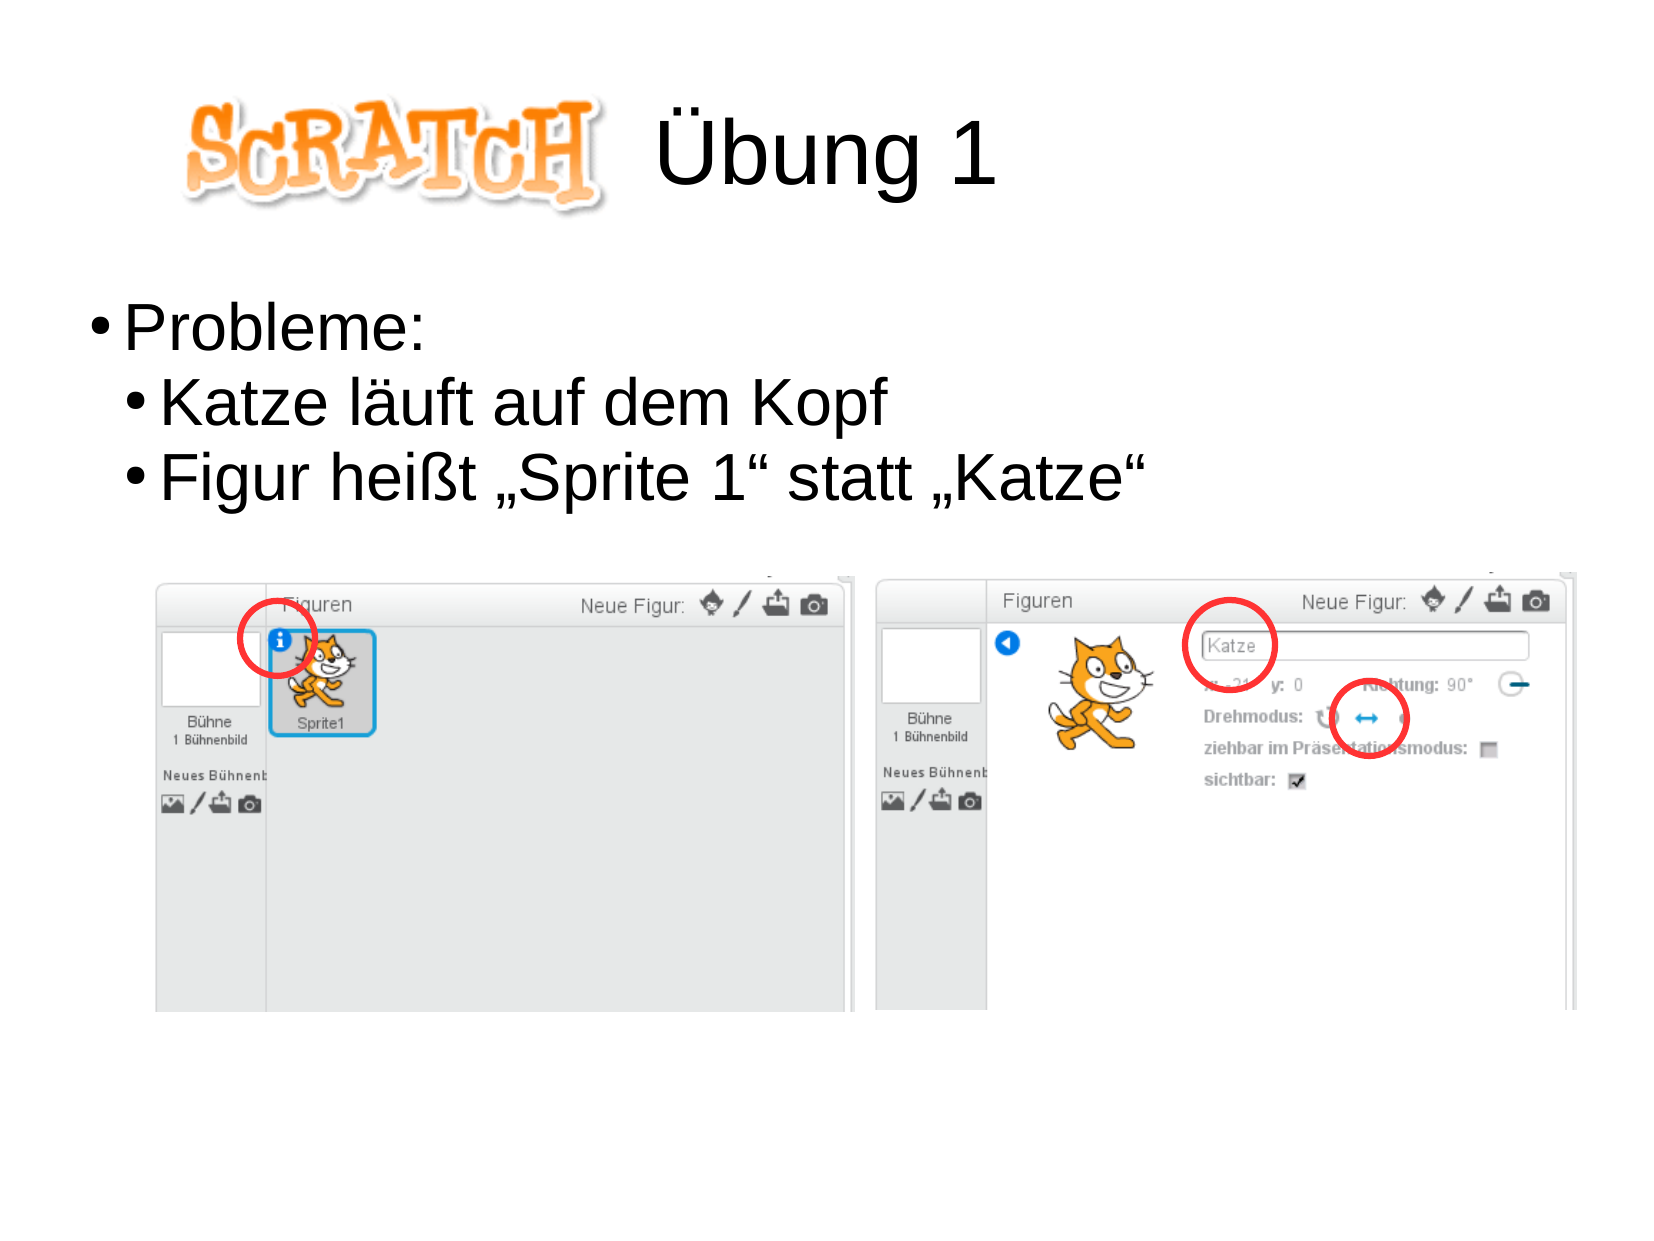

# Übung 1
Probleme:
Katze läuft auf dem Kopf
Figur heißt „Sprite 1“ statt „Katze“